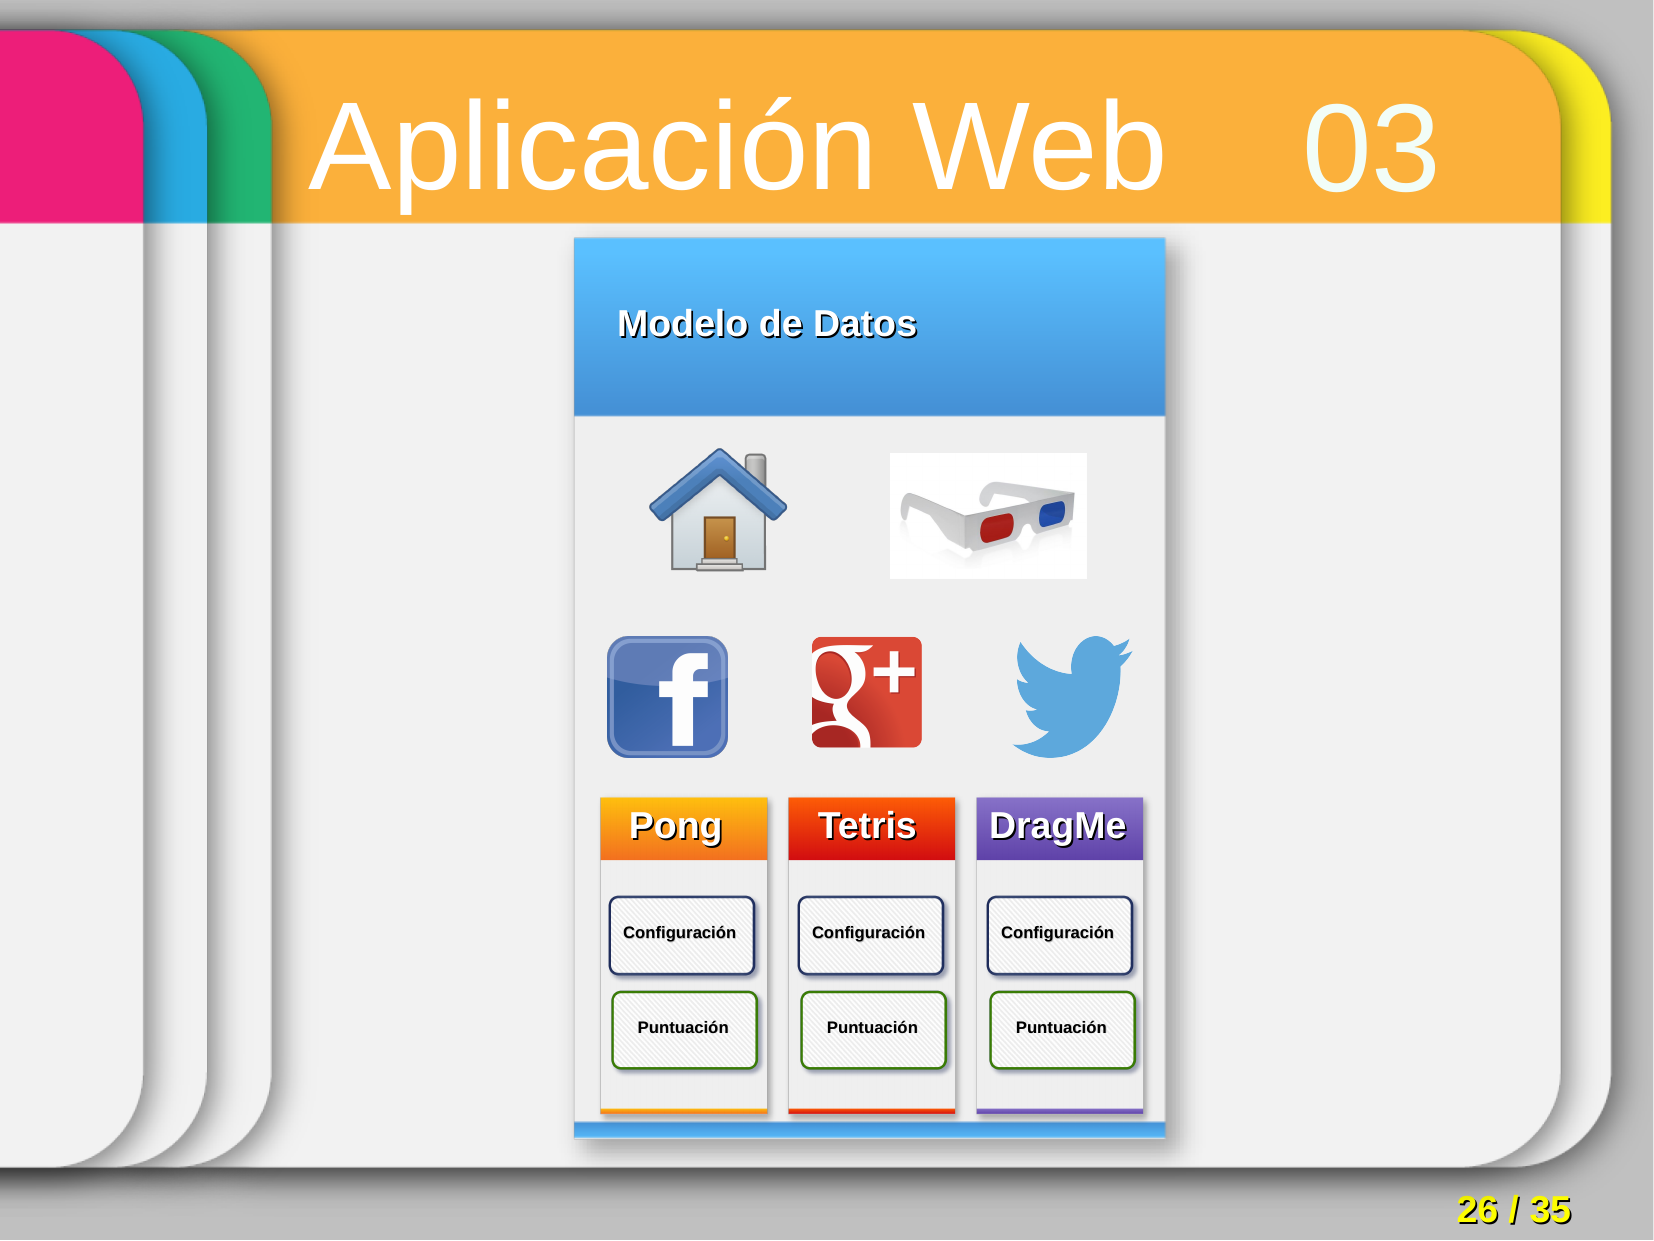

03
# Aplicación Web
Modelo de Datos
Pong
Tetris
DragMe
Configuración
Puntuación
Configuración
Puntuación
Configuración
Puntuación